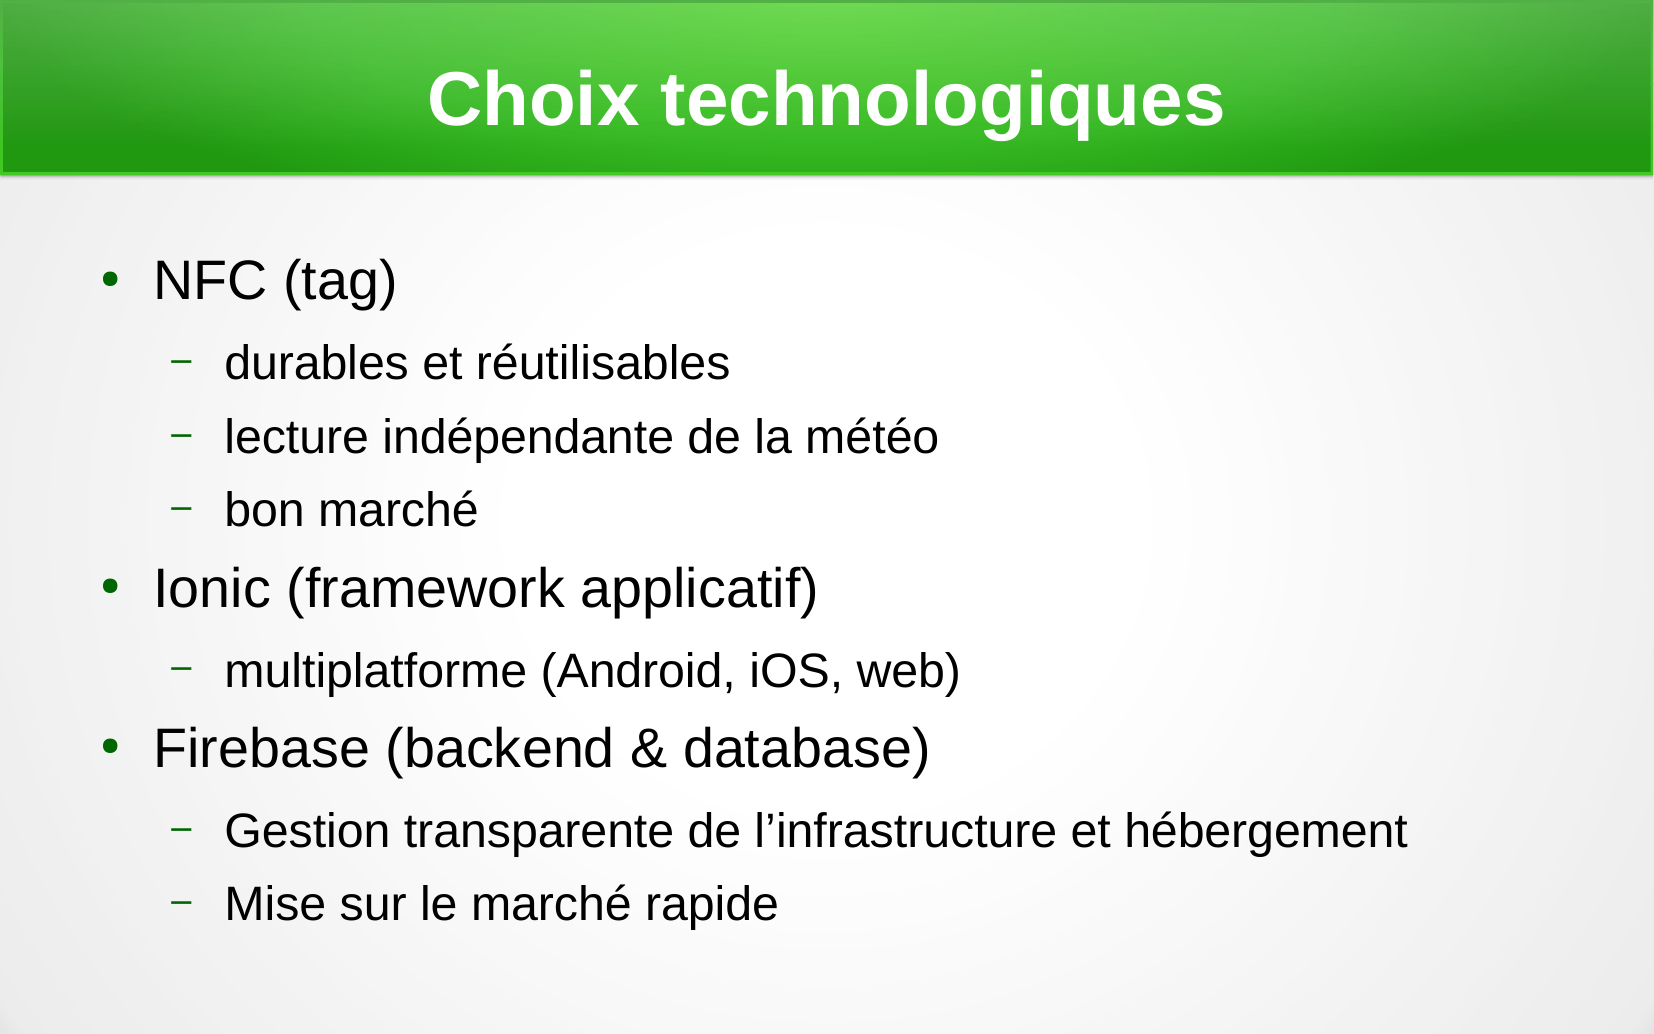

# Choix technologiques
NFC (tag)
durables et réutilisables
lecture indépendante de la météo
bon marché
Ionic (framework applicatif)
multiplatforme (Android, iOS, web)
Firebase (backend & database)
Gestion transparente de l’infrastructure et hébergement
Mise sur le marché rapide